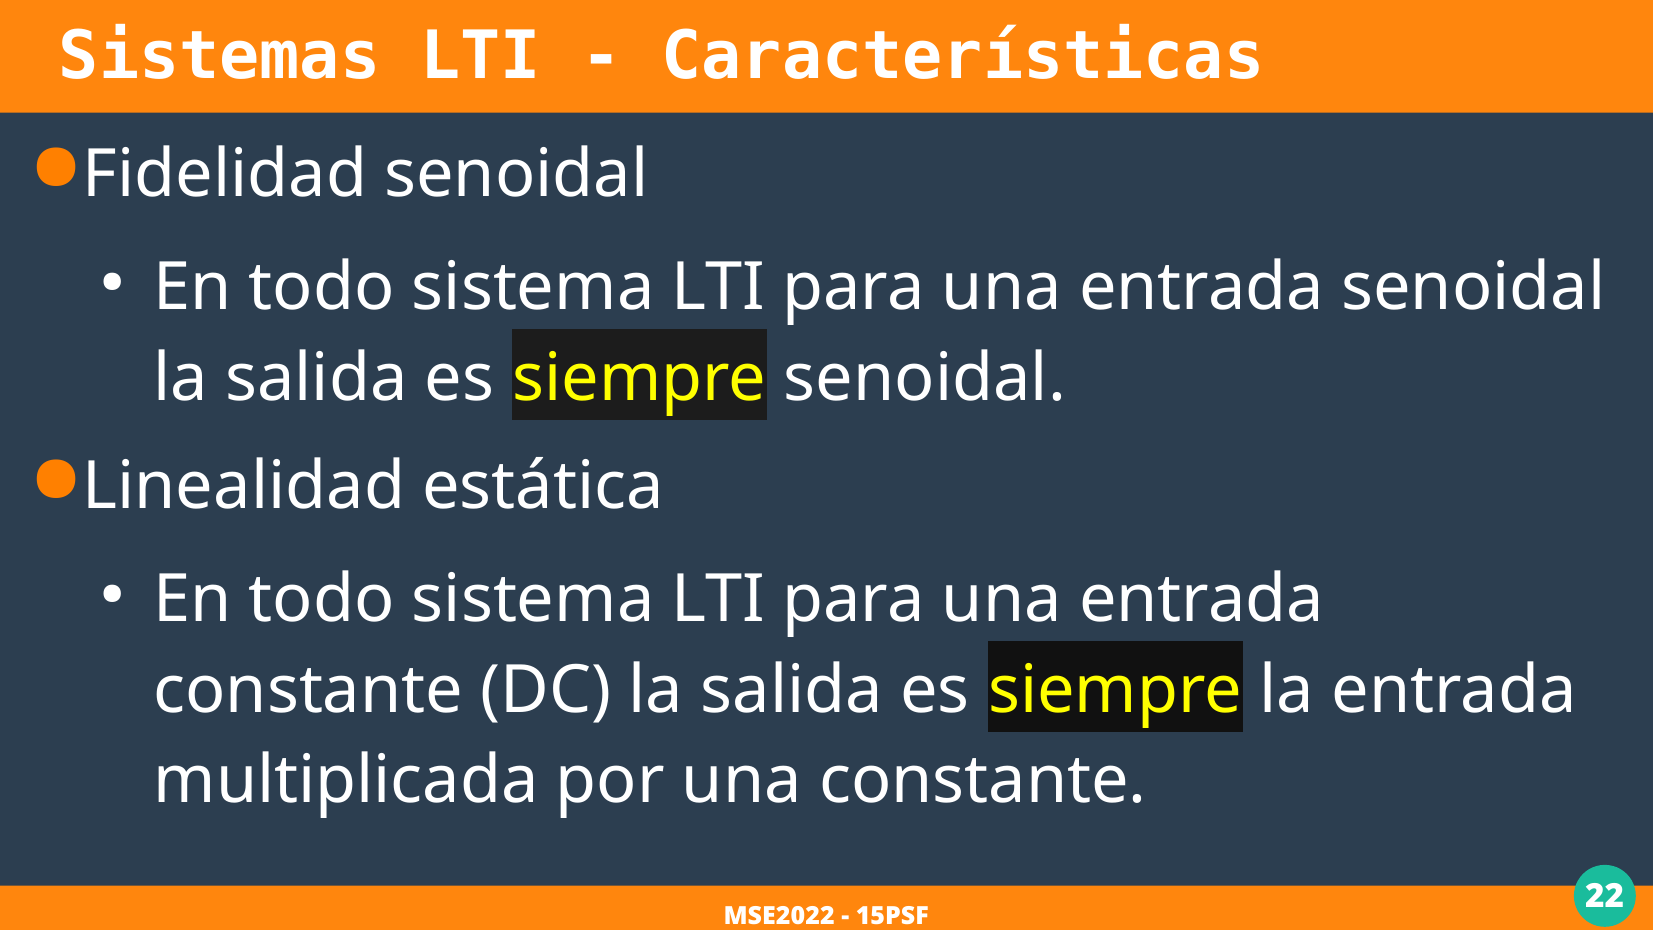

# Sistemas LTI - Características
Fidelidad senoidal
En todo sistema LTI para una entrada senoidal la salida es siempre senoidal.
Linealidad estática
En todo sistema LTI para una entrada constante (DC) la salida es siempre la entrada multiplicada por una constante.
MSE2022 - 15PSF